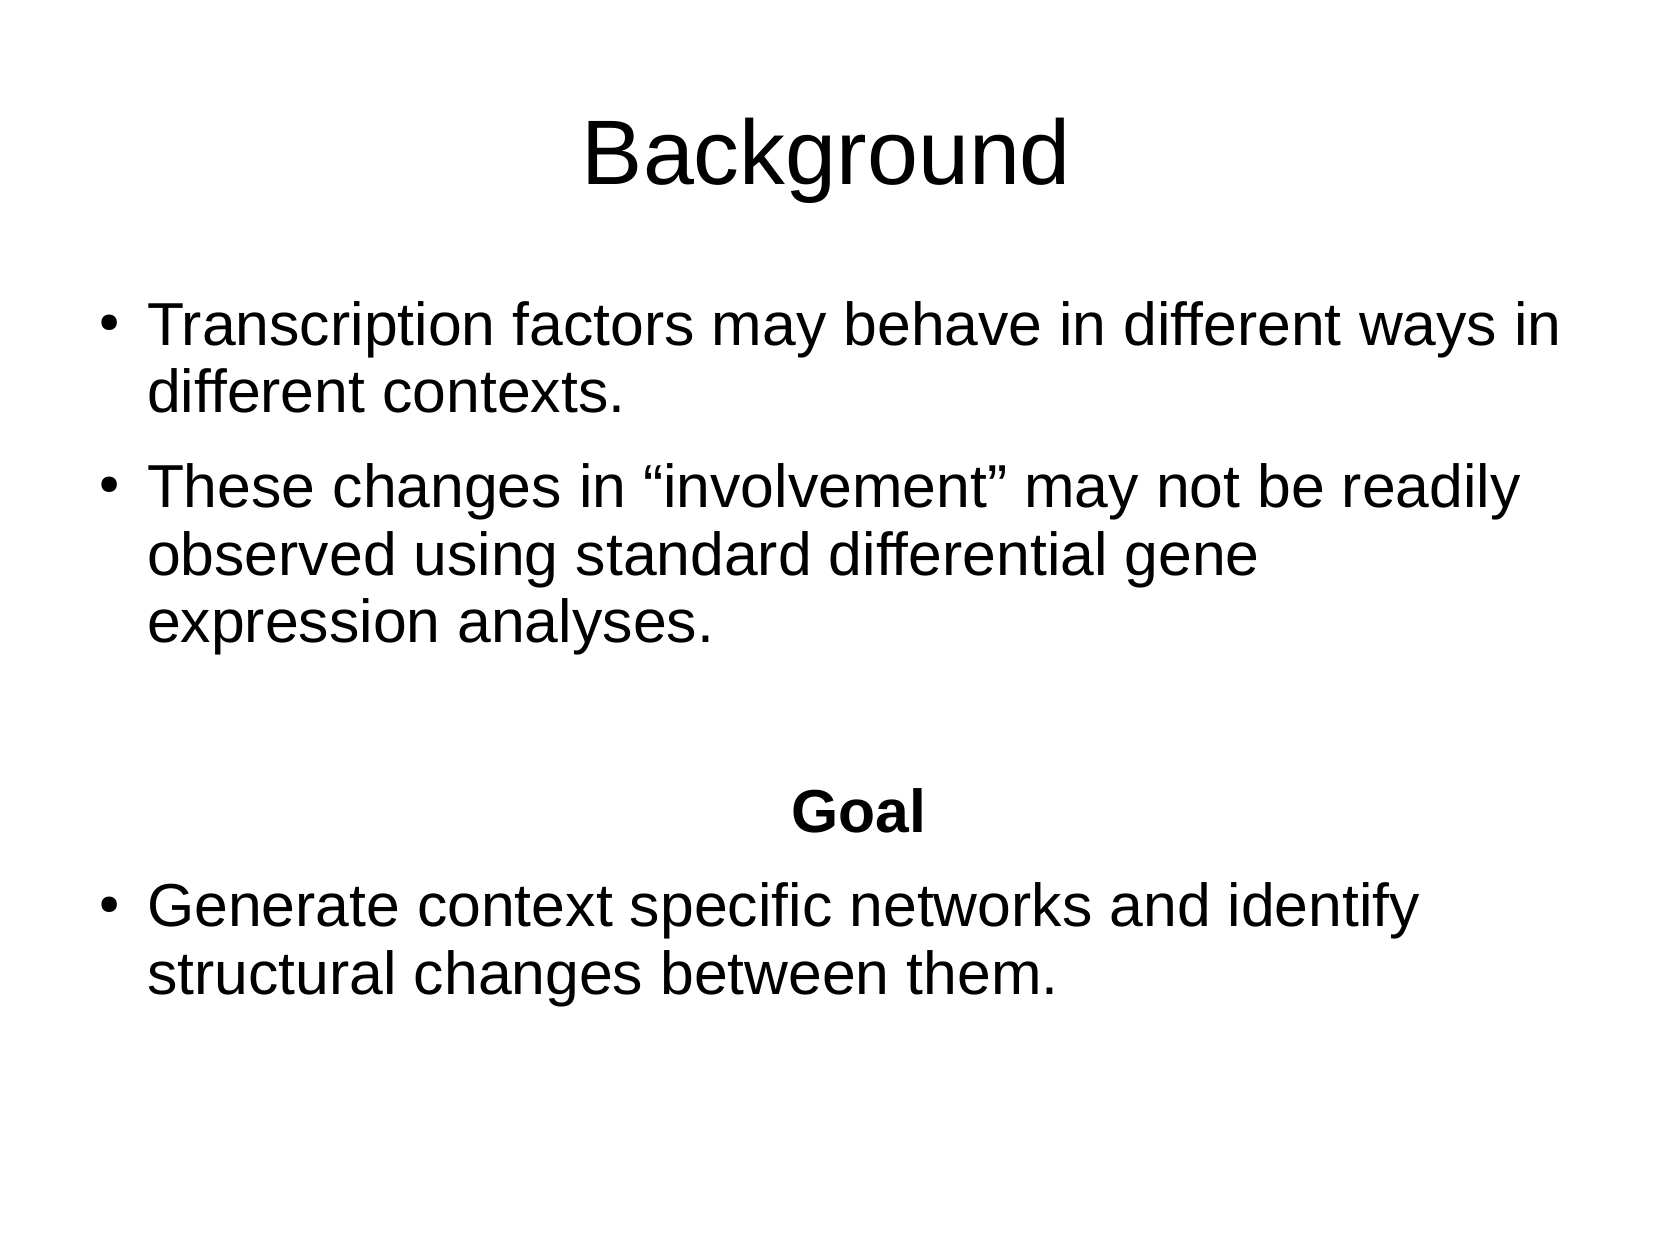

# Background
Transcription factors may behave in different ways in different contexts.
These changes in “involvement” may not be readily observed using standard differential gene expression analyses.
Goal
Generate context specific networks and identify structural changes between them.